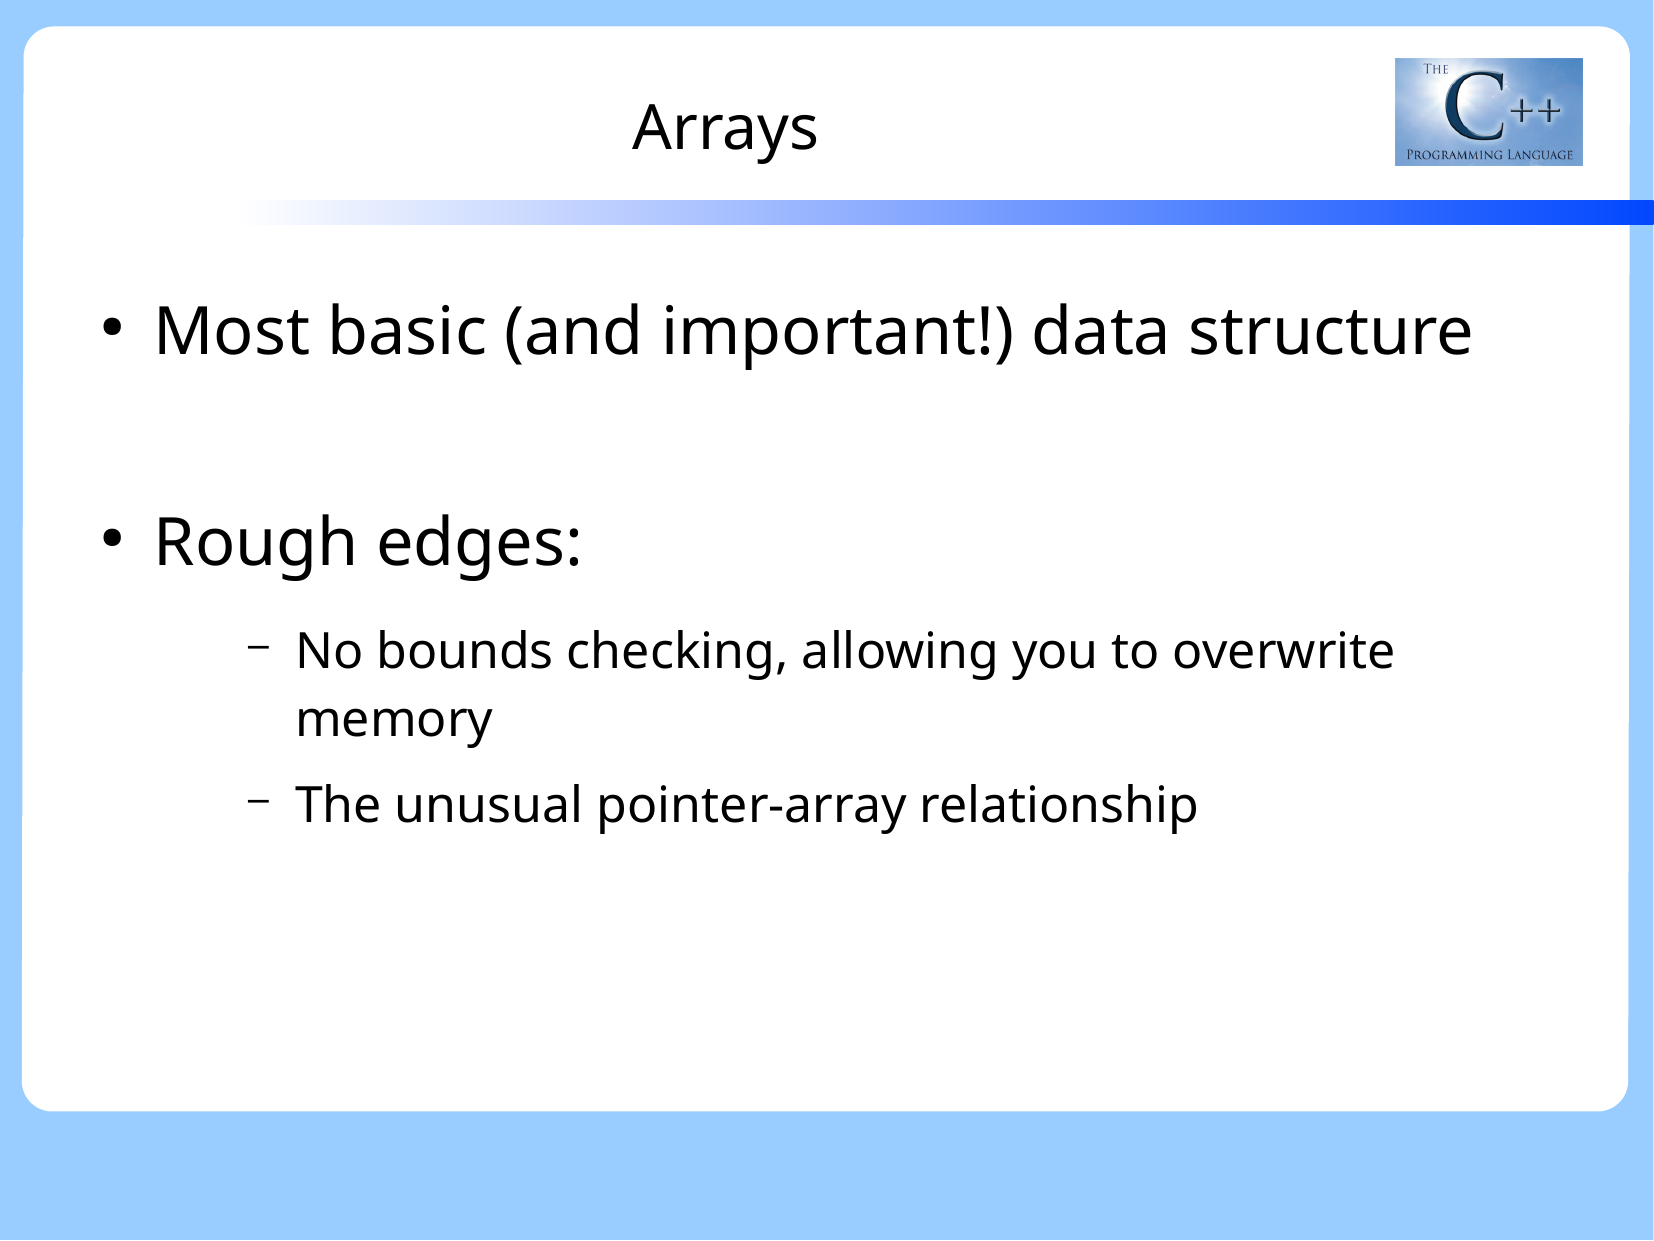

# Arrays
Most basic (and important!) data structure
Rough edges:
No bounds checking, allowing you to overwrite memory
The unusual pointer-array relationship